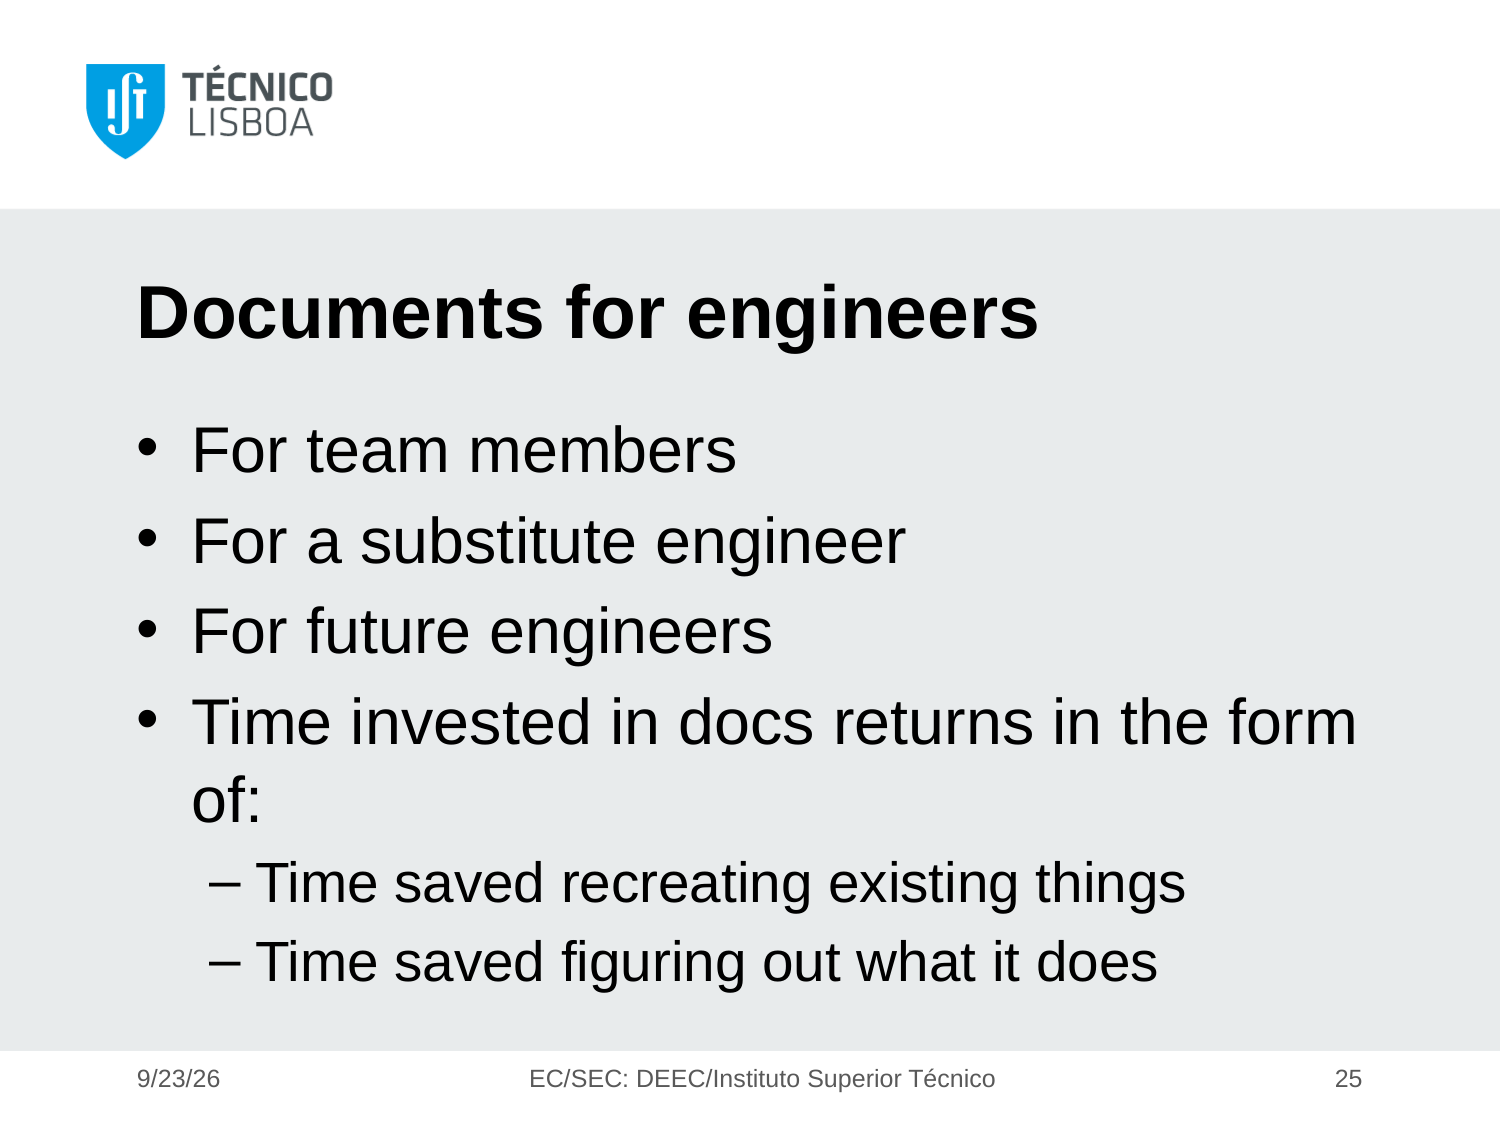

# Documents for engineers
For team members
For a substitute engineer
For future engineers
Time invested in docs returns in the form of:
Time saved recreating existing things
Time saved figuring out what it does
EC/SEC: DEEC/Instituto Superior Técnico